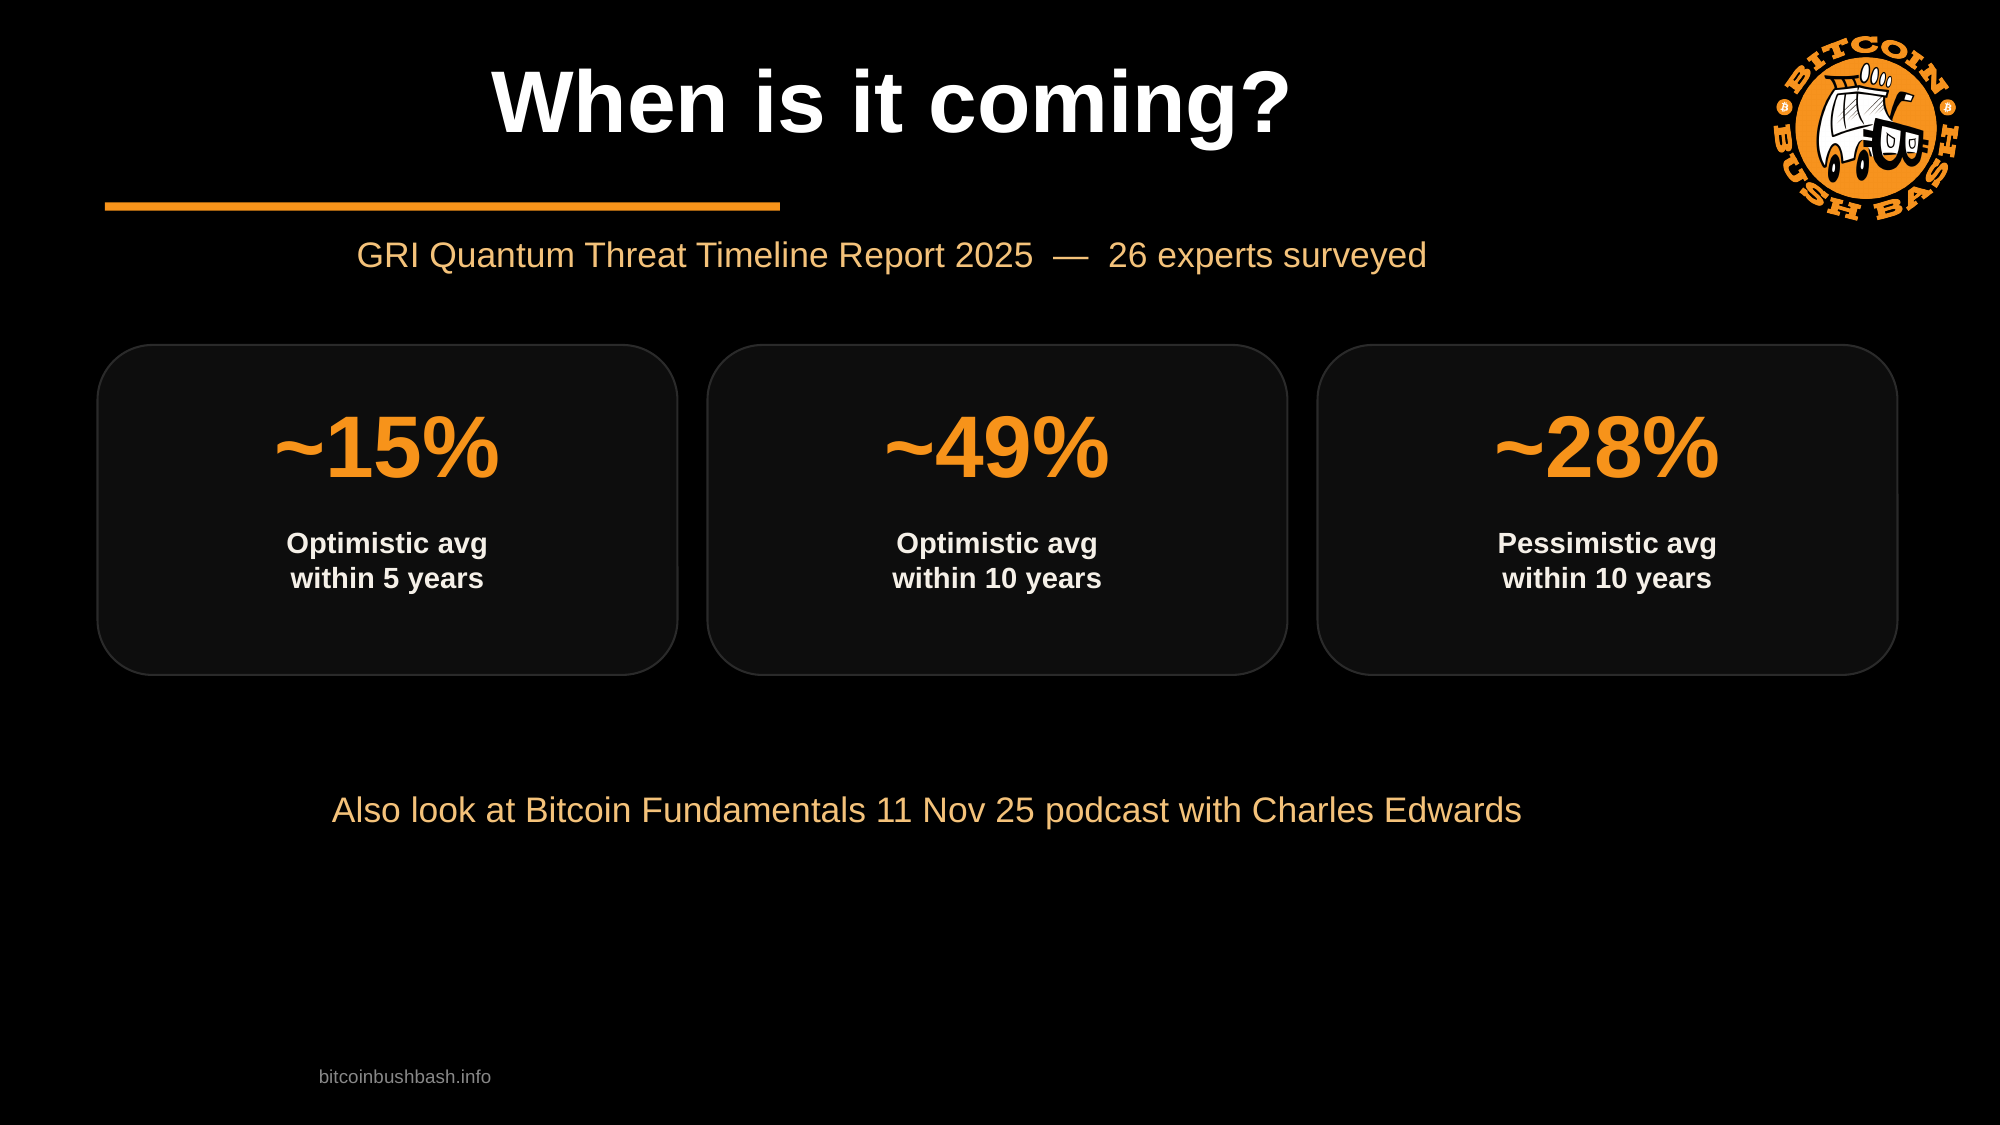

When is it coming?
GRI Quantum Threat Timeline Report 2025 — 26 experts surveyed
~15%
~49%
~28%
Optimistic avg
within 5 years
Optimistic avg
within 10 years
Pessimistic avg
within 10 years
Also look at Bitcoin Fundamentals 11 Nov 25 podcast with Charles Edwards
bitcoinbushbash.info